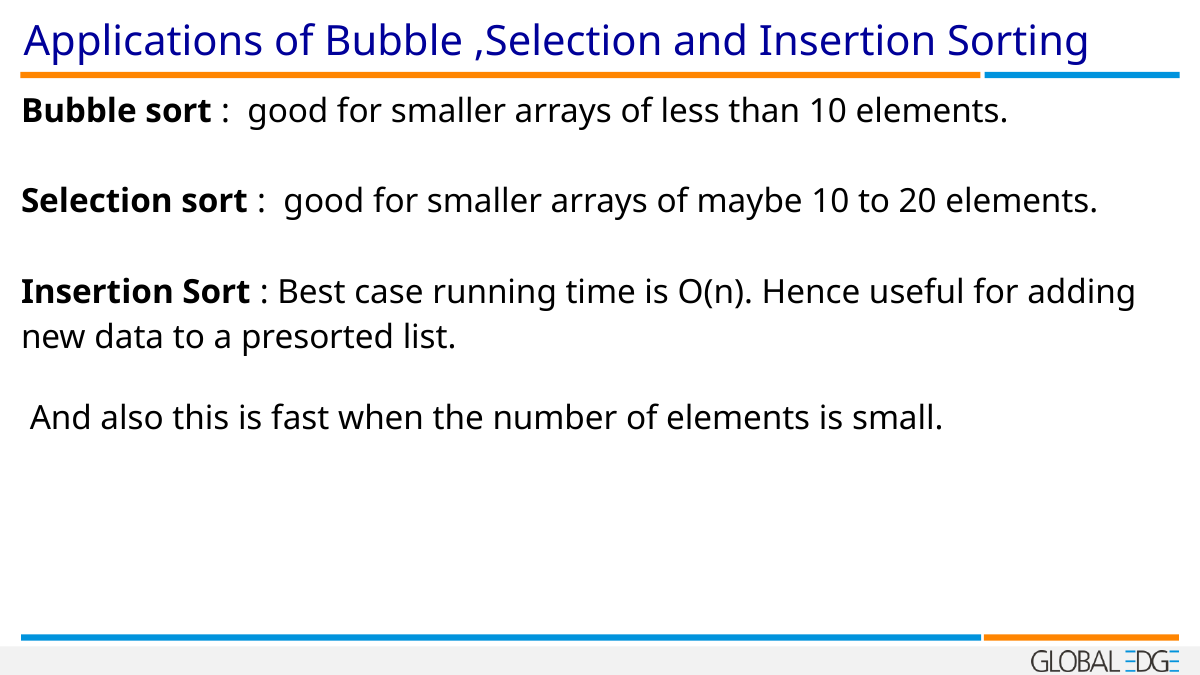

# Applications of Bubble ,Selection and Insertion Sorting
Bubble sort : good for smaller arrays of less than 10 elements.
Selection sort : good for smaller arrays of maybe 10 to 20 elements.
Insertion Sort : Best case running time is O(n). Hence useful for adding new data to a presorted list.
 And also this is fast when the number of elements is small.